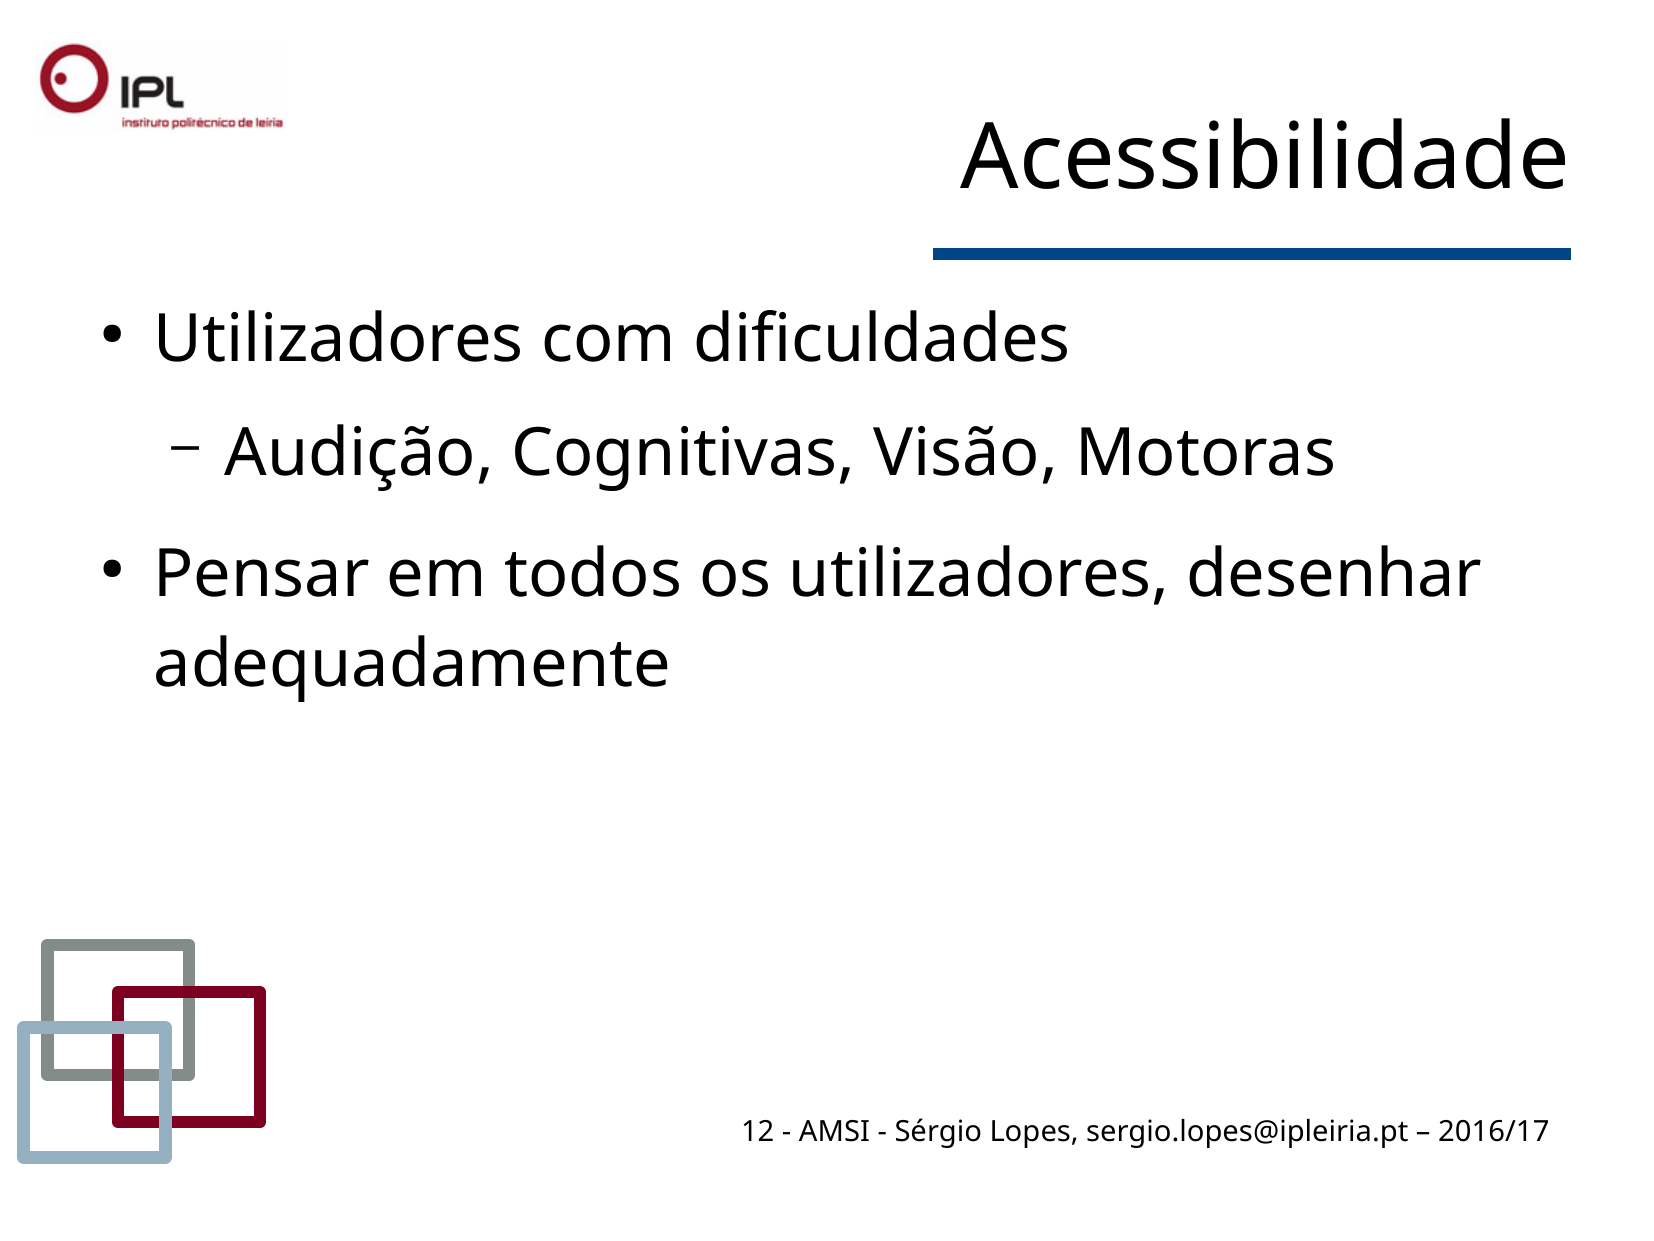

# Acessibilidade
Utilizadores com dificuldades
Audição, Cognitivas, Visão, Motoras
Pensar em todos os utilizadores, desenhar adequadamente
12 - AMSI - Sérgio Lopes, sergio.lopes@ipleiria.pt – 2016/17